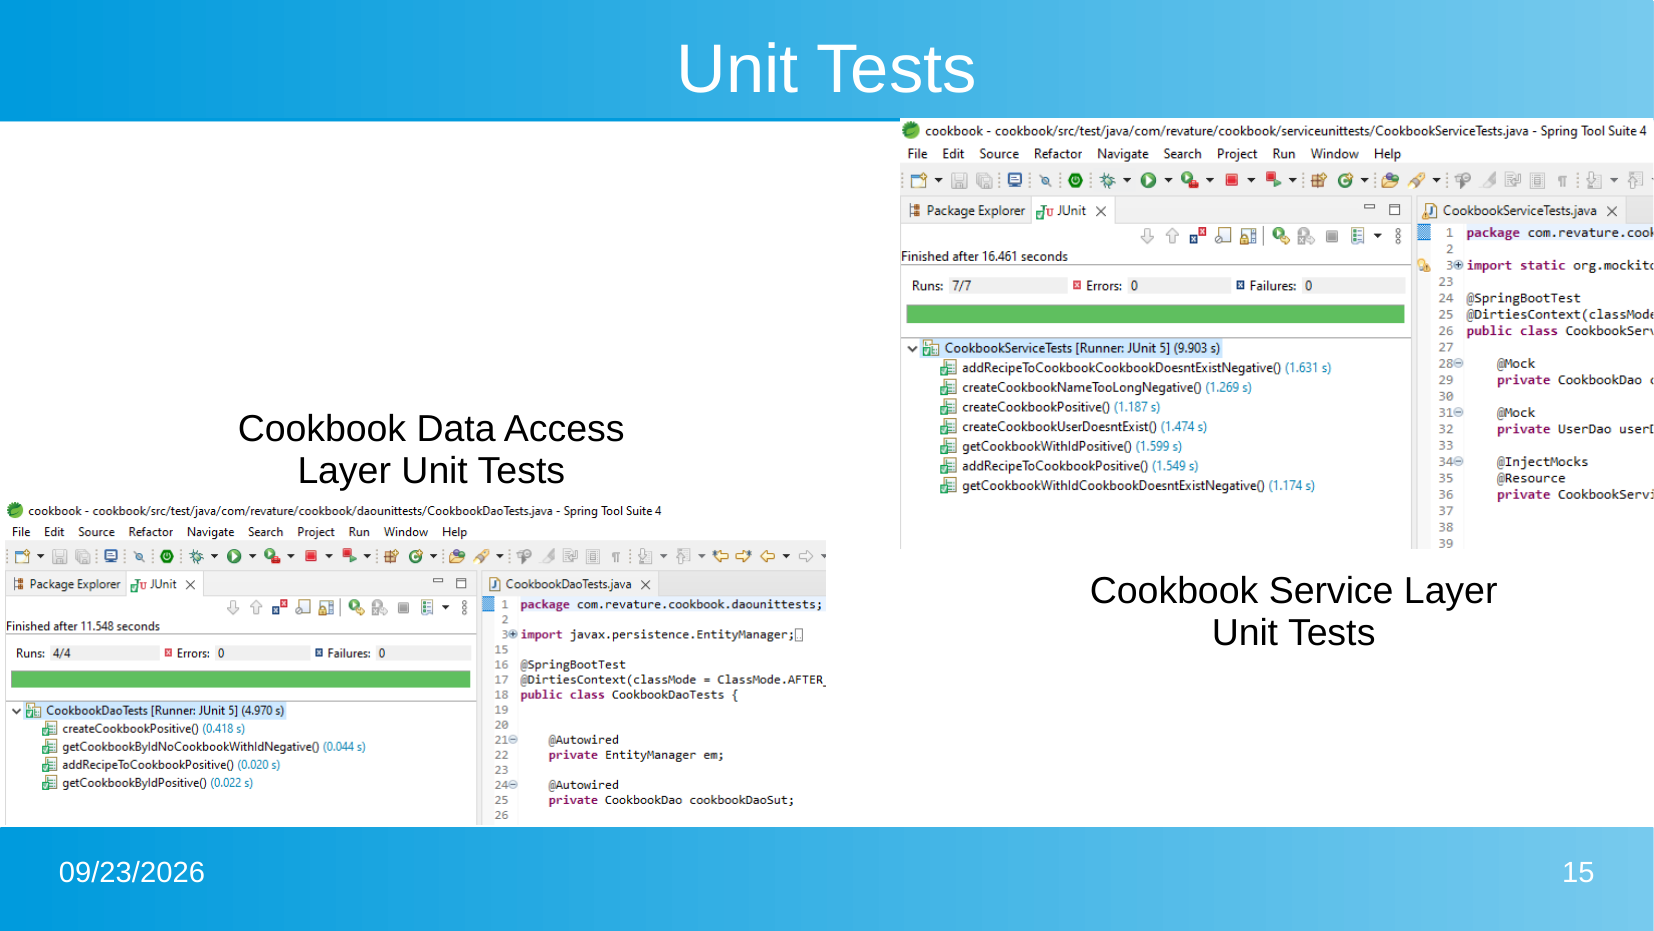

# Unit Tests
Cookbook Data Access Layer Unit Tests
Cookbook Service Layer Unit Tests
15